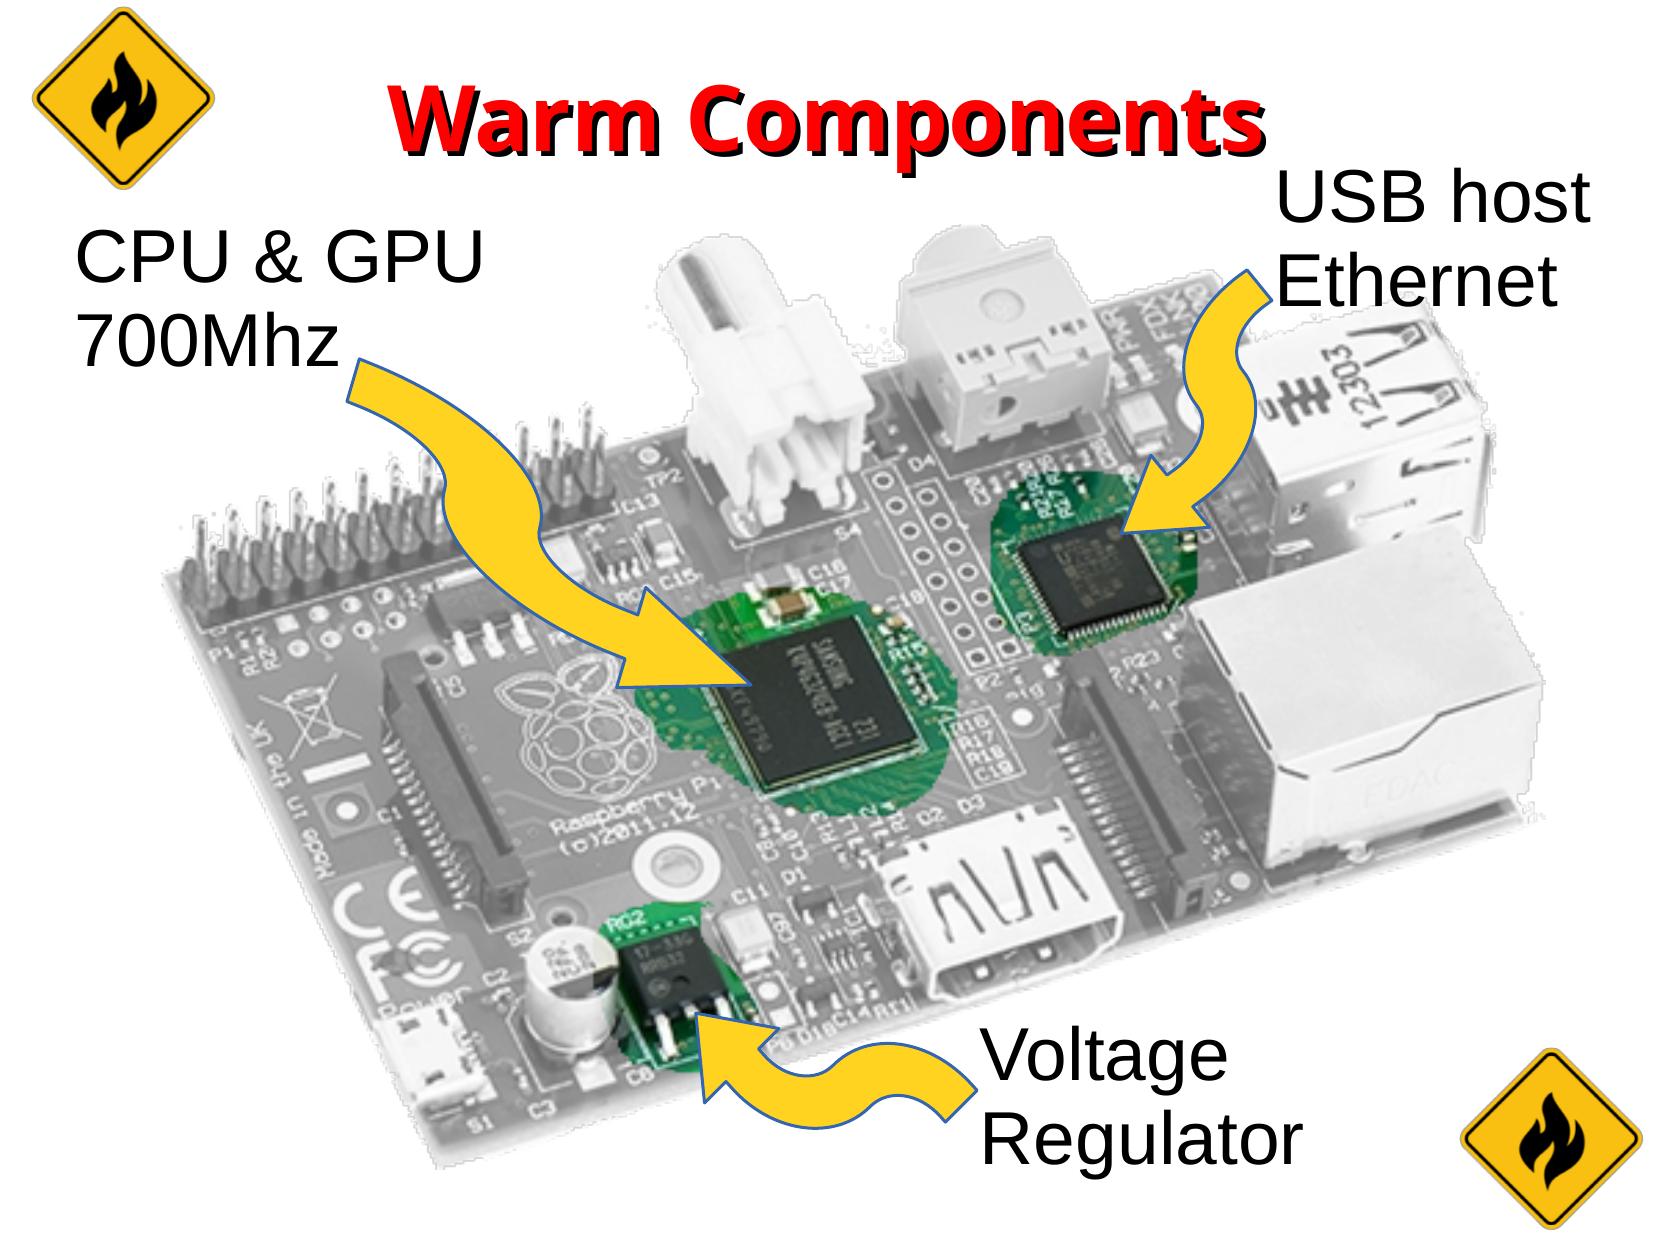

# Warm Components
USB host
Ethernet
CPU & GPU
700Mhz
Voltage
Regulator